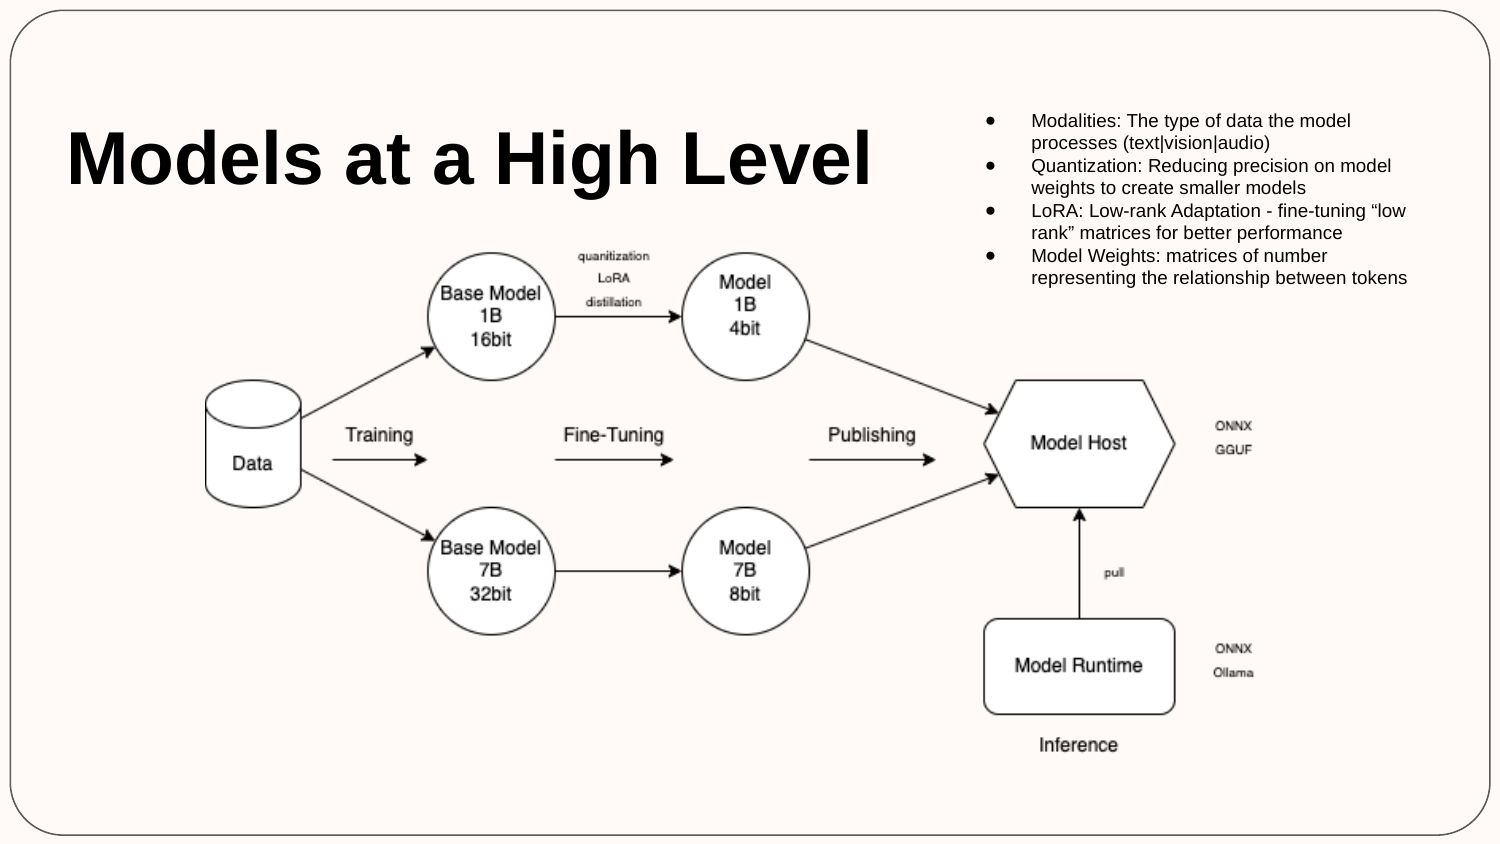

Modalities: The type of data the model processes (text|vision|audio)
Quantization: Reducing precision on model weights to create smaller models
LoRA: Low-rank Adaptation - fine-tuning “low rank” matrices for better performance
Model Weights: matrices of number representing the relationship between tokens
# Models at a High Level